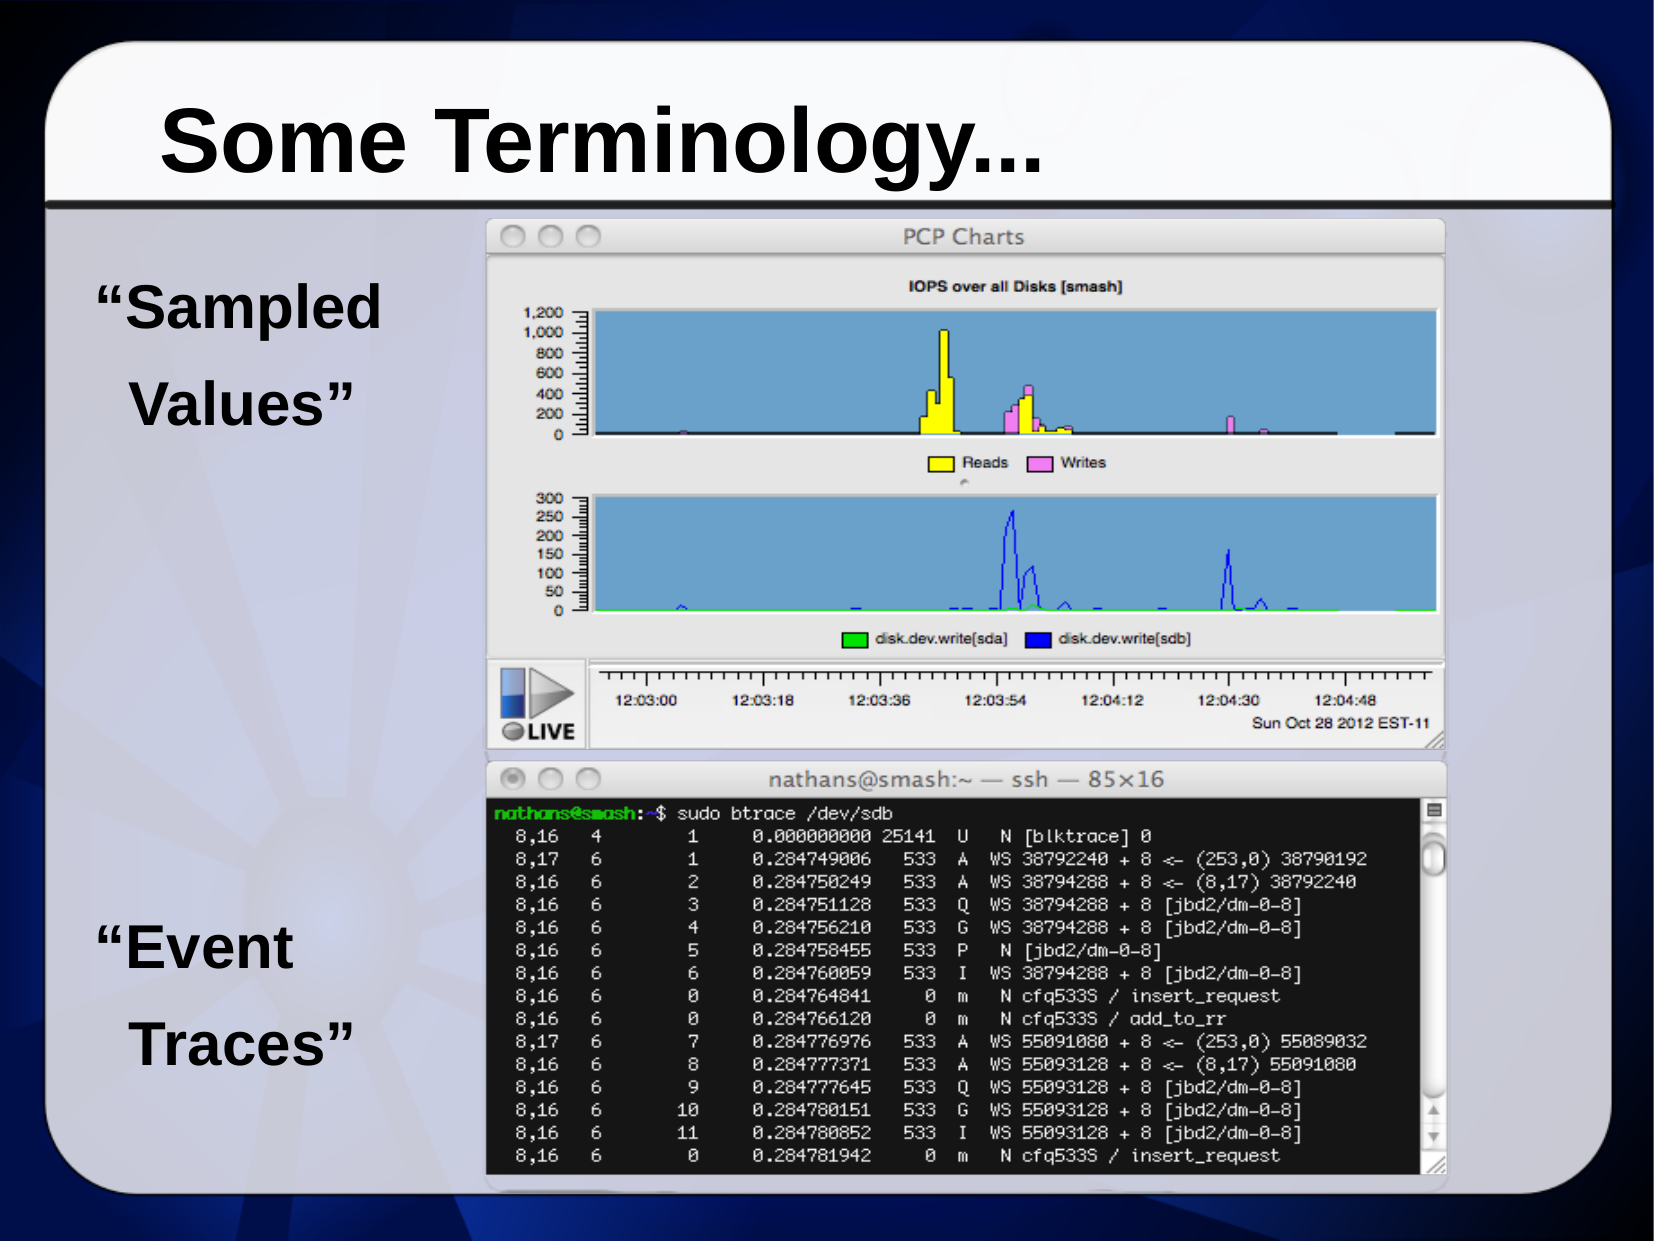

# Some Terminology...
“Sampled
 Values”
“Event
 Traces”